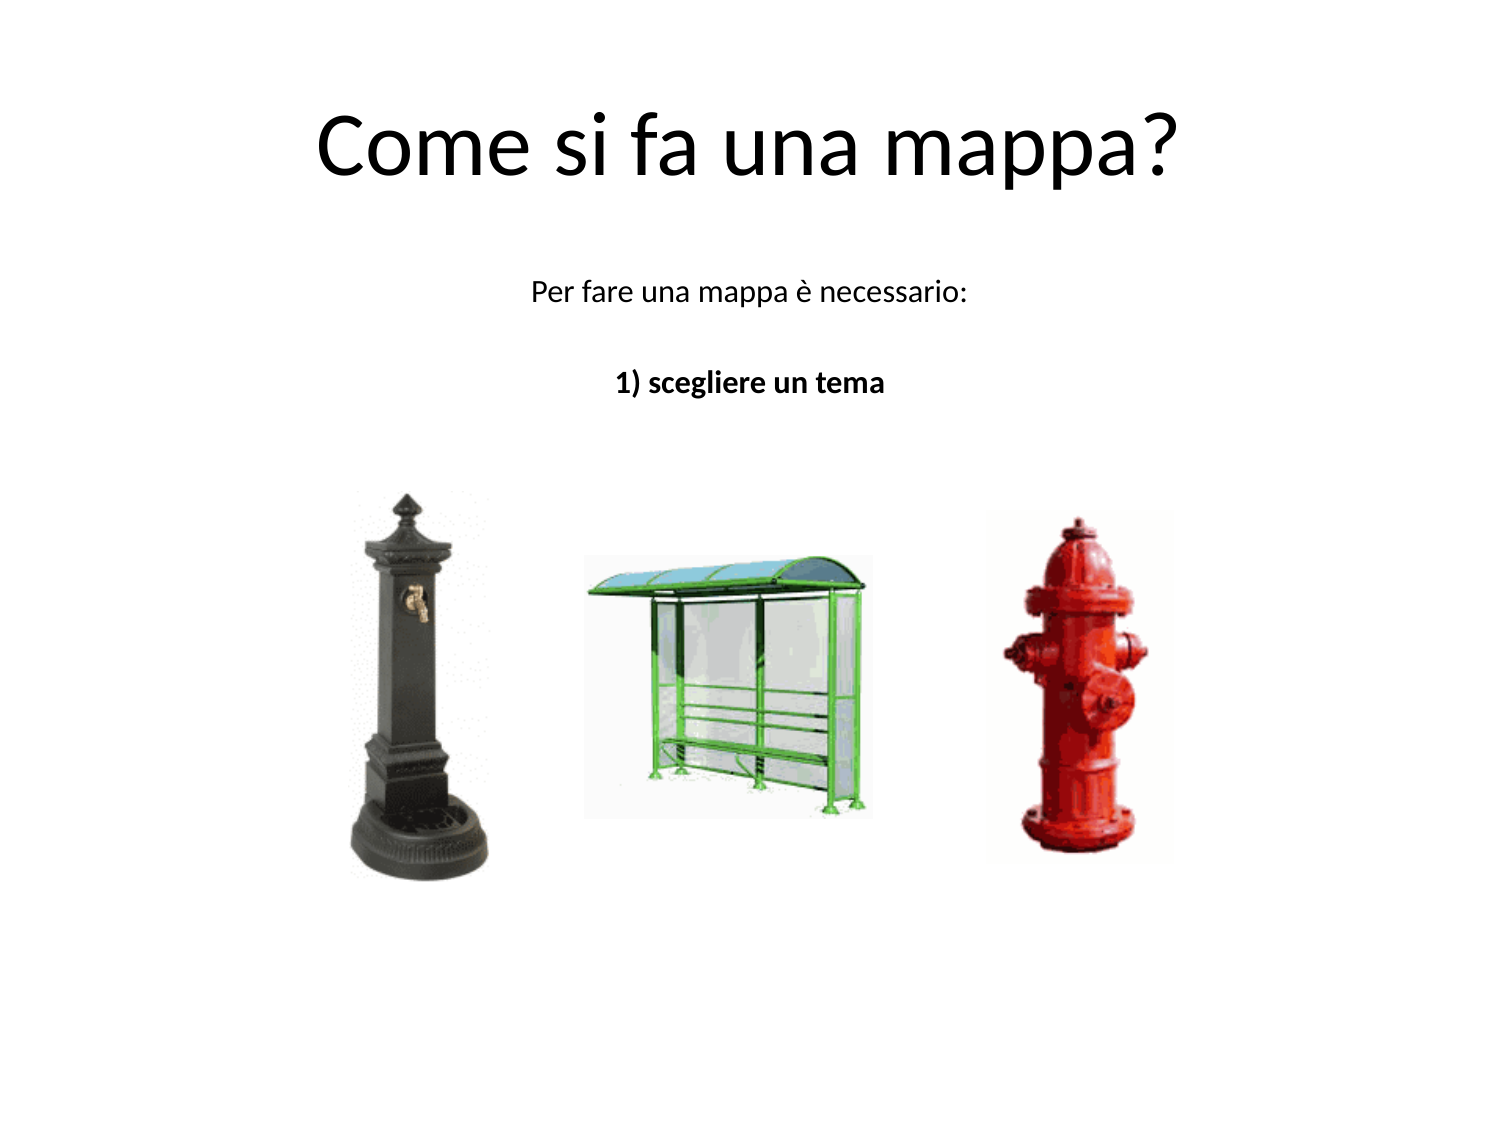

# Come si fa una mappa?
Per fare una mappa è necessario:
1) scegliere un tema